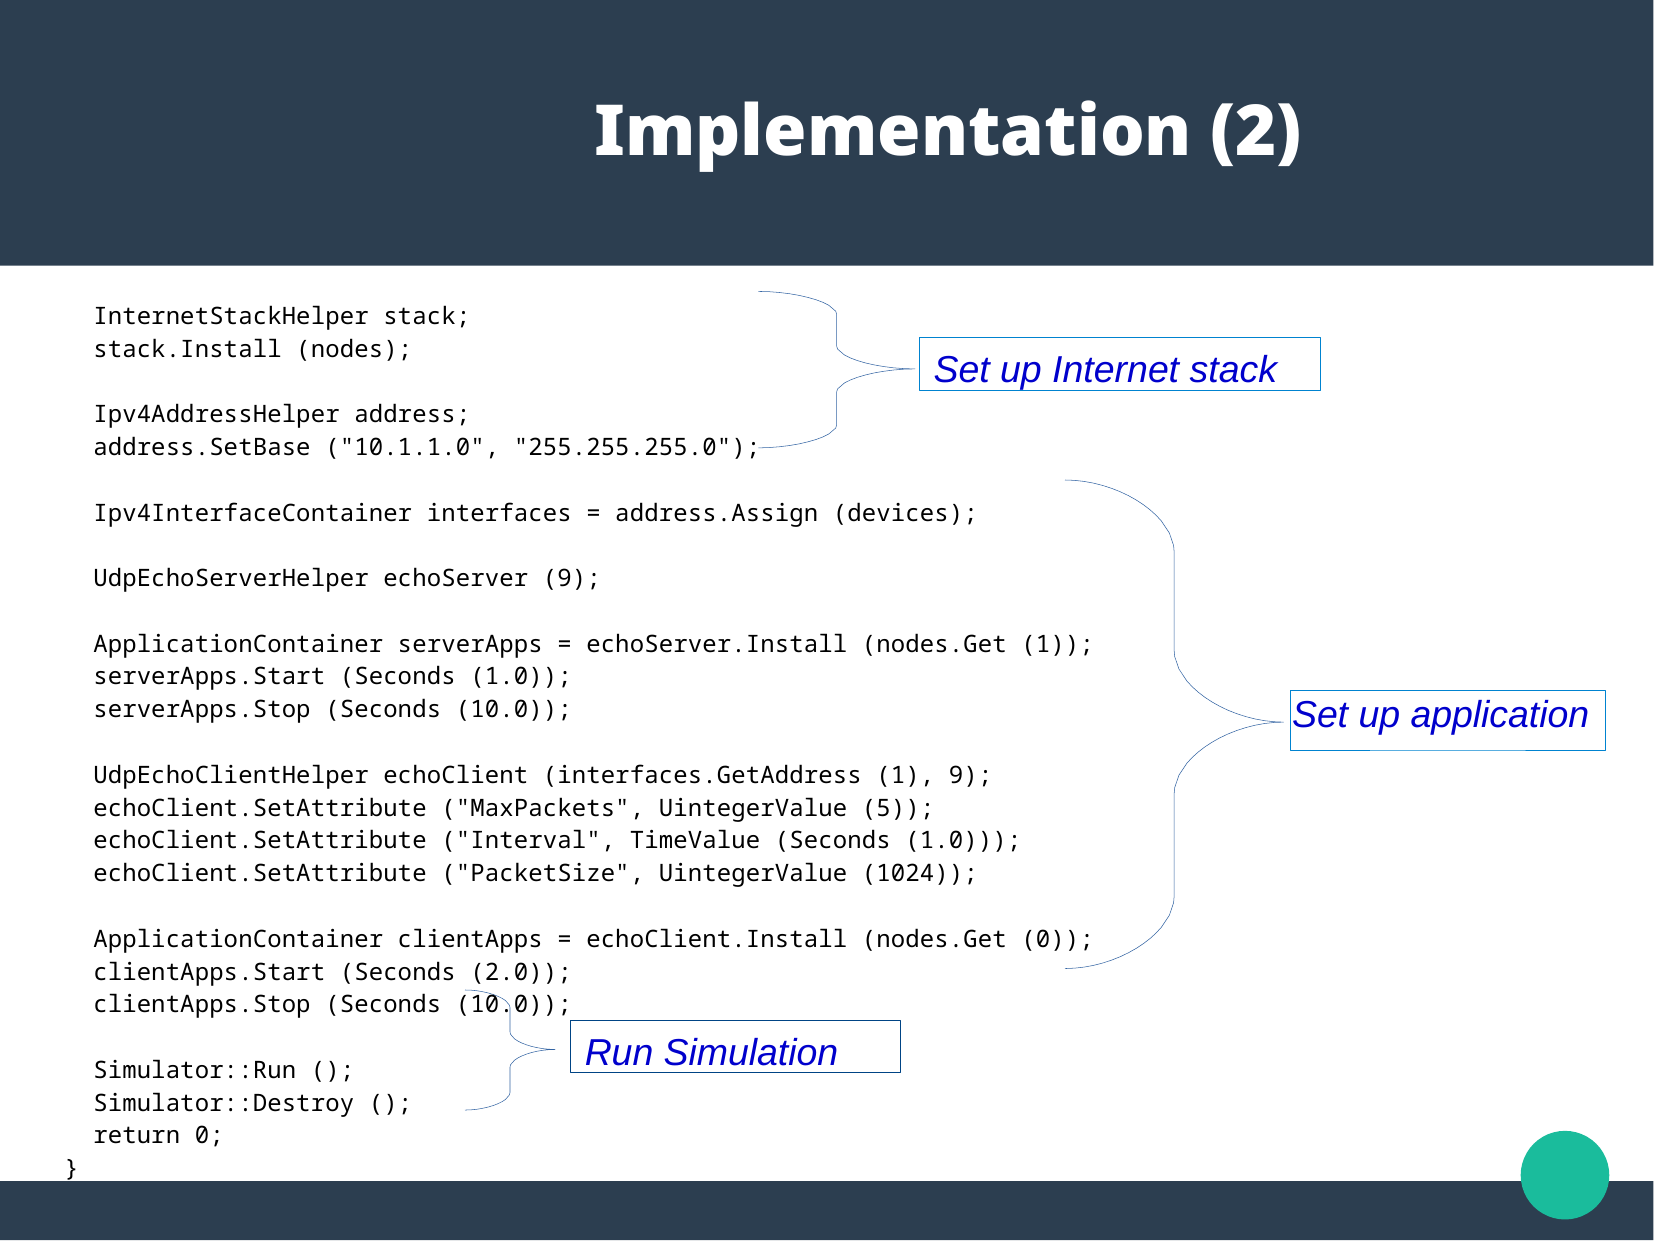

# Implementation (2)
 InternetStackHelper stack;
 stack.Install (nodes);
 Ipv4AddressHelper address;
 address.SetBase ("10.1.1.0", "255.255.255.0");
 Ipv4InterfaceContainer interfaces = address.Assign (devices);
 UdpEchoServerHelper echoServer (9);
 ApplicationContainer serverApps = echoServer.Install (nodes.Get (1));
 serverApps.Start (Seconds (1.0));
 serverApps.Stop (Seconds (10.0));
 UdpEchoClientHelper echoClient (interfaces.GetAddress (1), 9);
 echoClient.SetAttribute ("MaxPackets", UintegerValue (5));
 echoClient.SetAttribute ("Interval", TimeValue (Seconds (1.0)));
 echoClient.SetAttribute ("PacketSize", UintegerValue (1024));
 ApplicationContainer clientApps = echoClient.Install (nodes.Get (0));
 clientApps.Start (Seconds (2.0));
 clientApps.Stop (Seconds (10.0));
 Simulator::Run ();
 Simulator::Destroy ();
 return 0;
}
Set up Internet stack
Set up application
Run Simulation